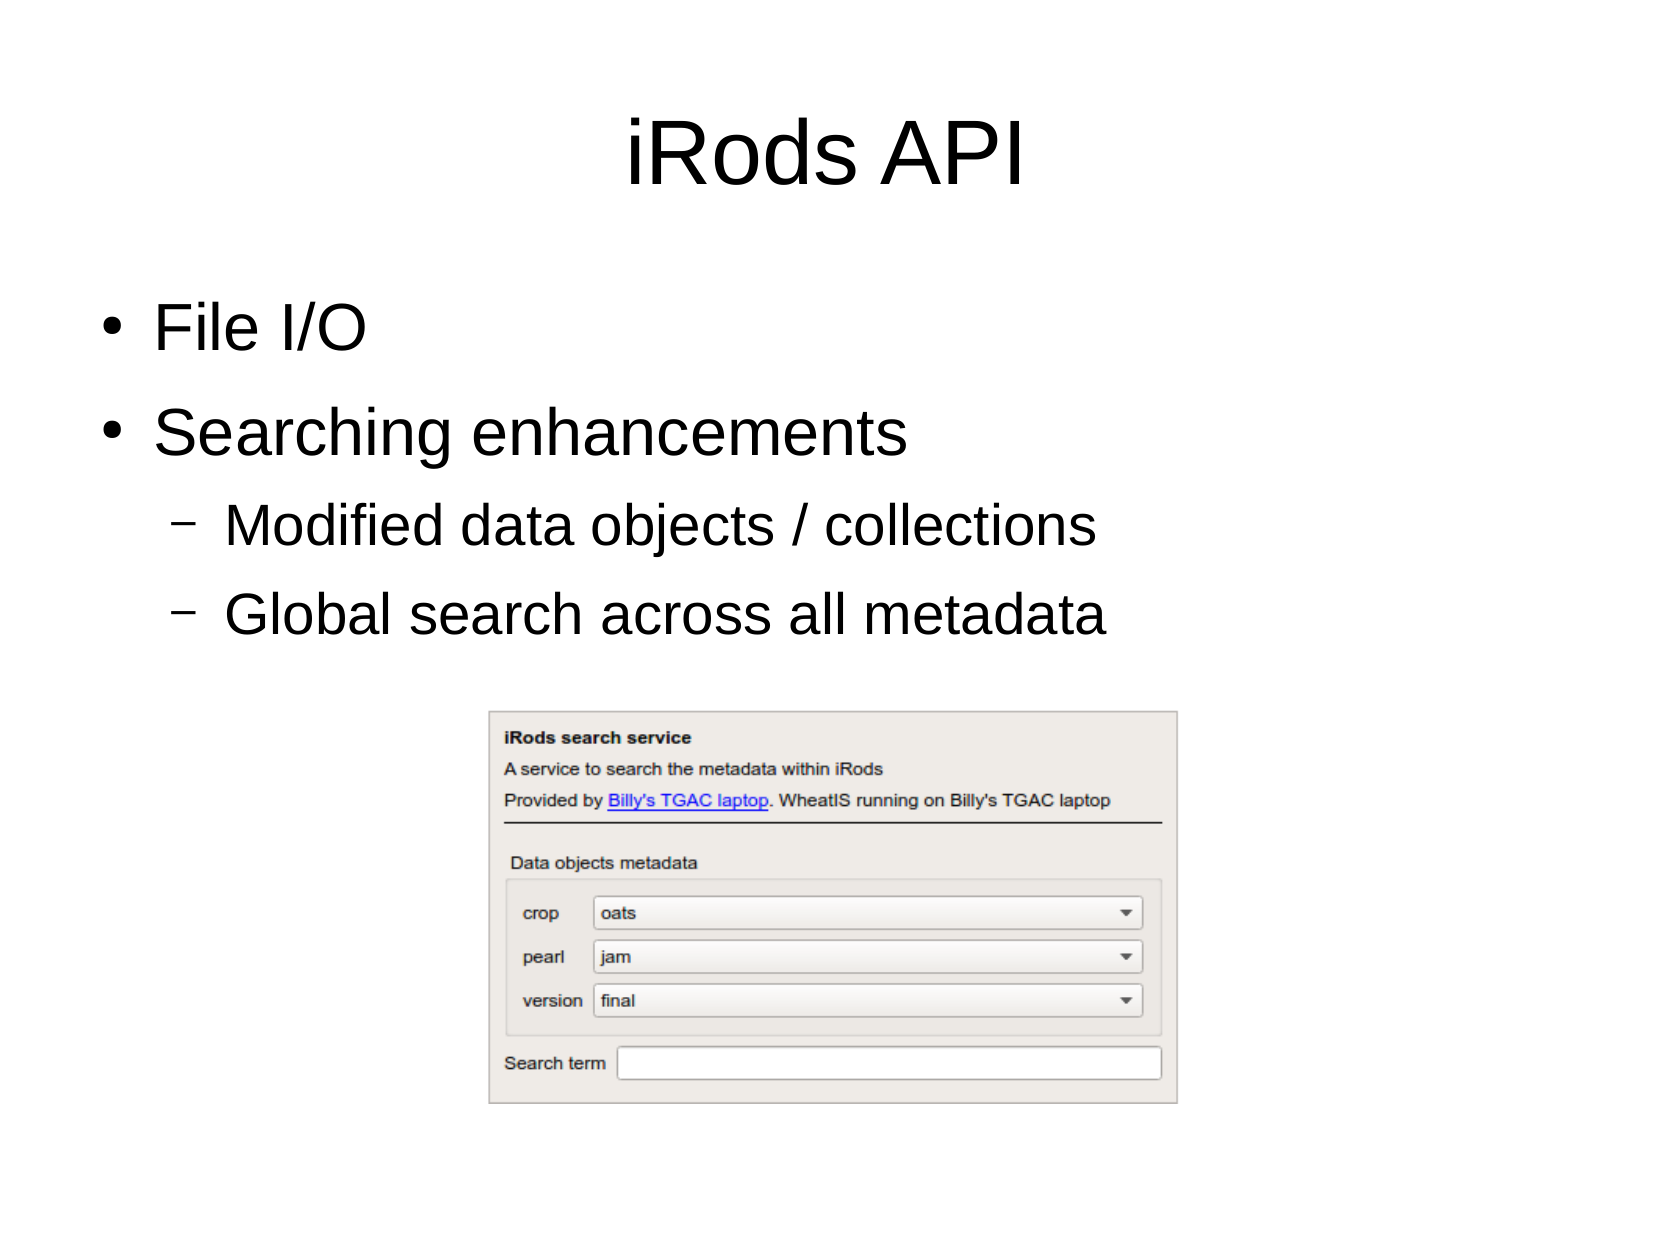

# iRods API
File I/O
Searching enhancements
Modified data objects / collections
Global search across all metadata